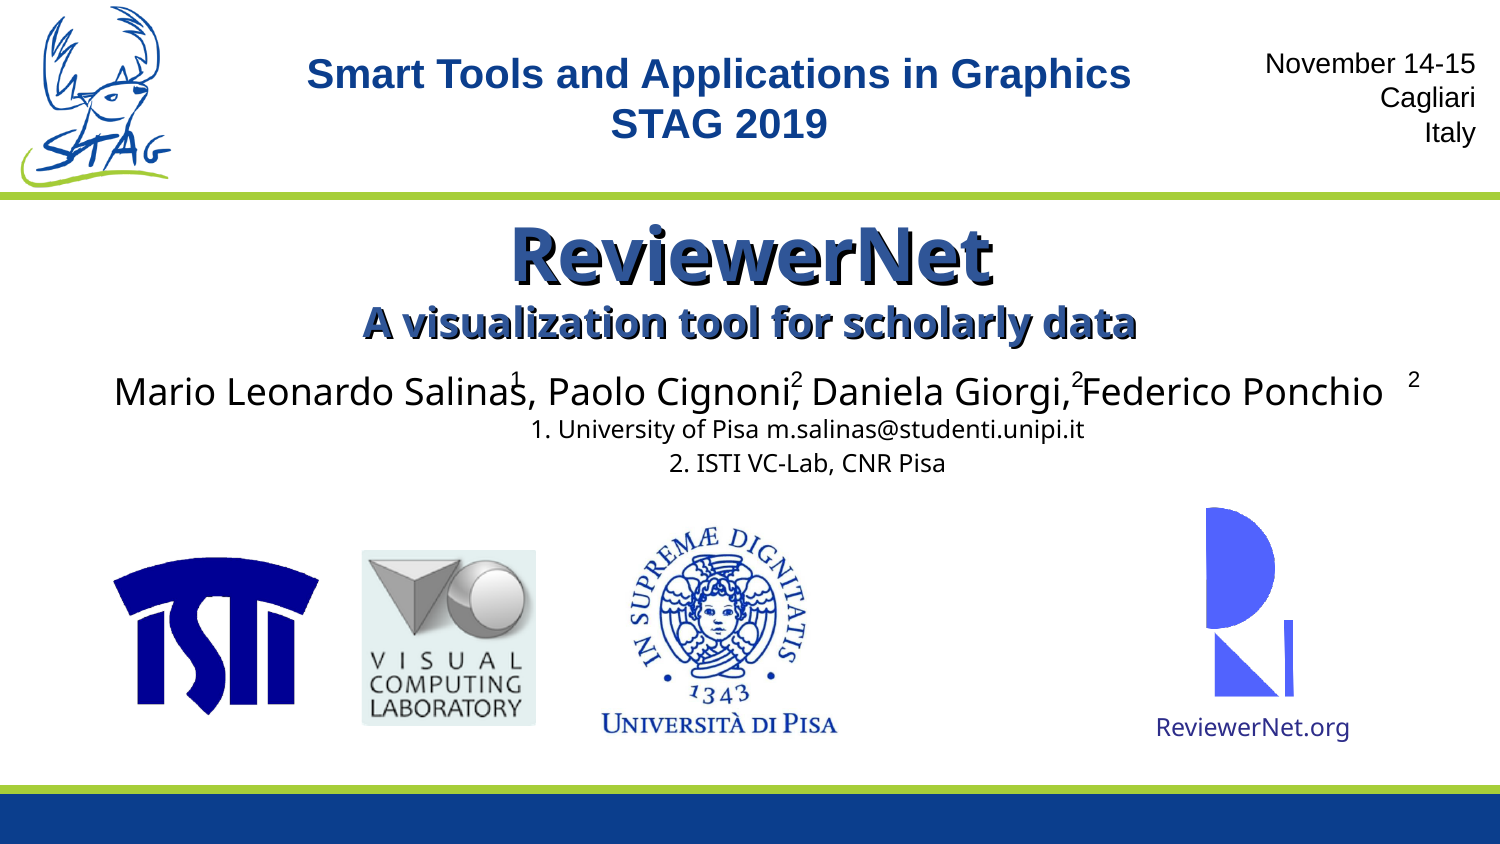

April 2019
# ReviewerNet A visualization tool for scholarly data
Mario Leonardo Salinas, Paolo Cignoni, Daniela Giorgi, Federico Ponchio
 1. University of Pisa m.salinas@studenti.unipi.it
 2. ISTI VC-Lab, CNR Pisa
1 2 2 2
ReviewerNet.org